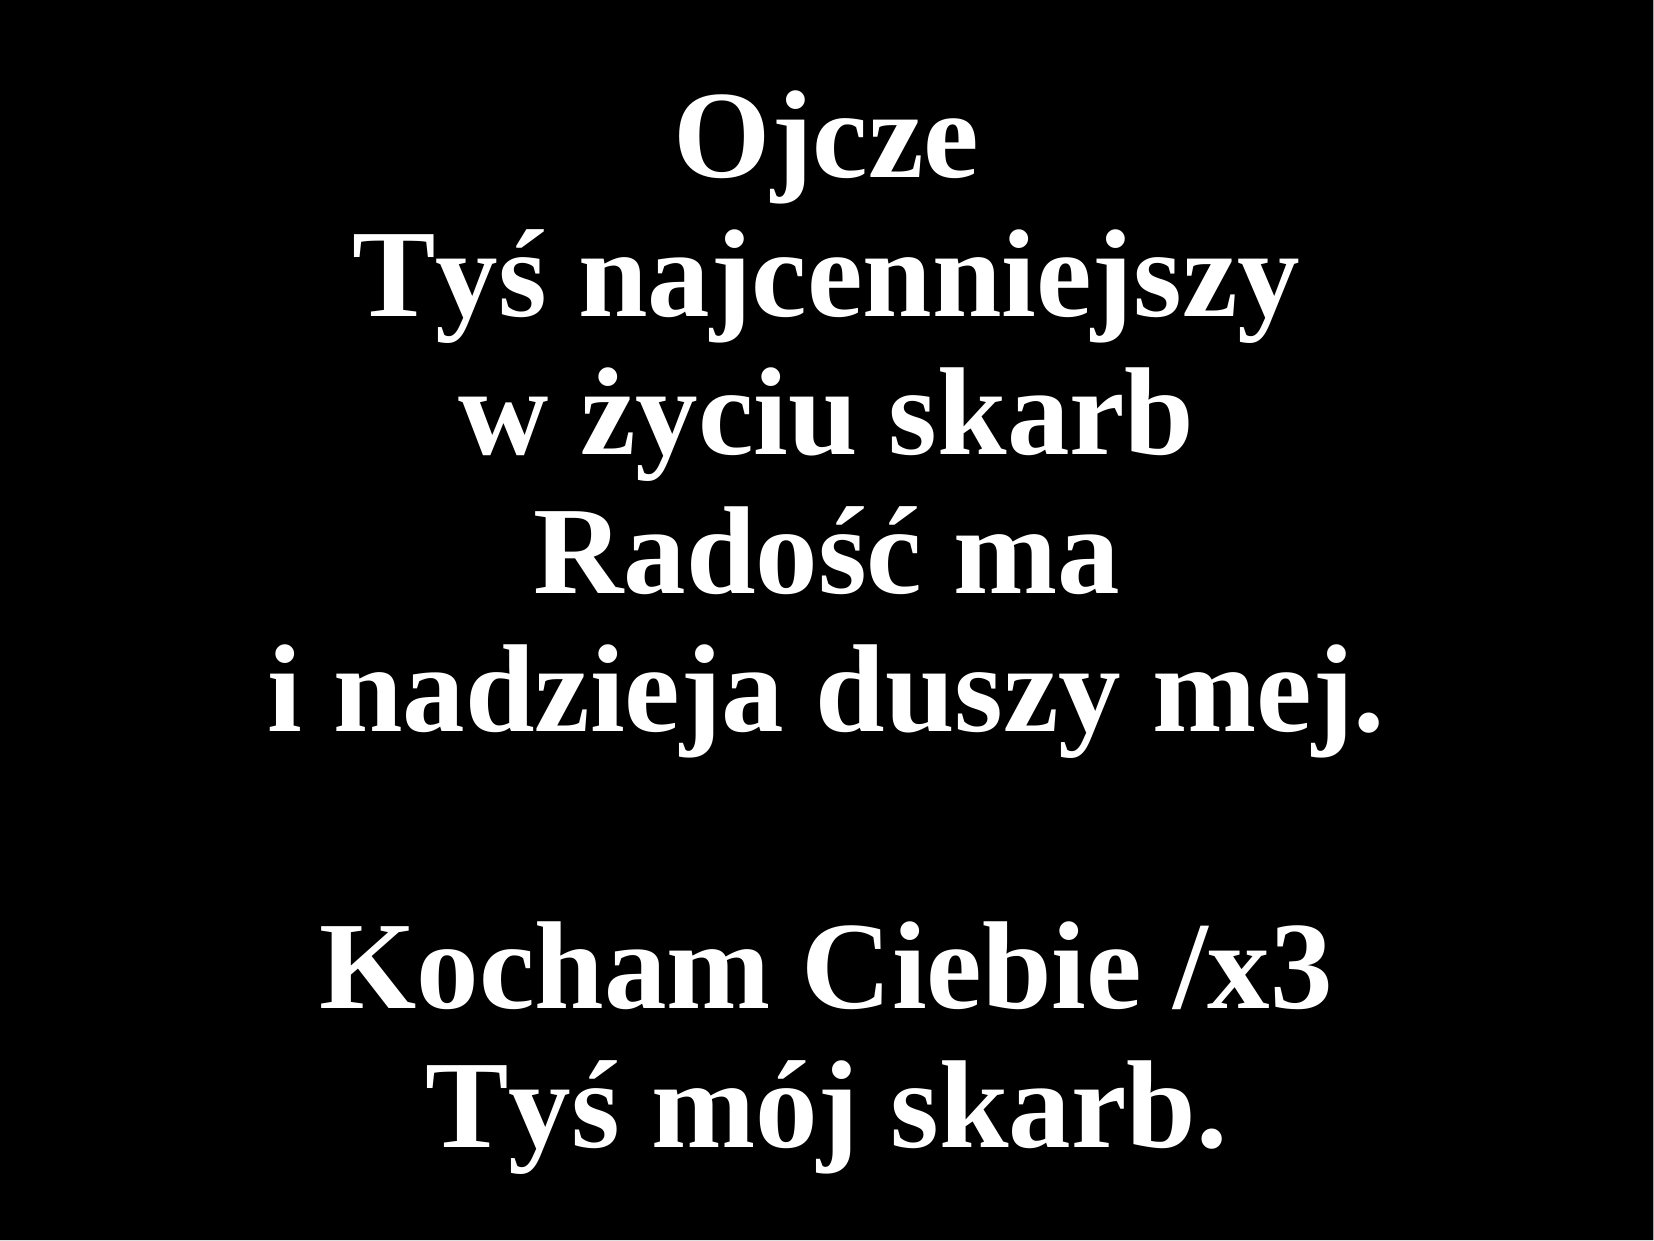

# Ojcze Tyś najcenniejszy w życiu skarb Radość ma i nadzieja duszy mej. Kocham Ciebie /x3 Tyś mój skarb.